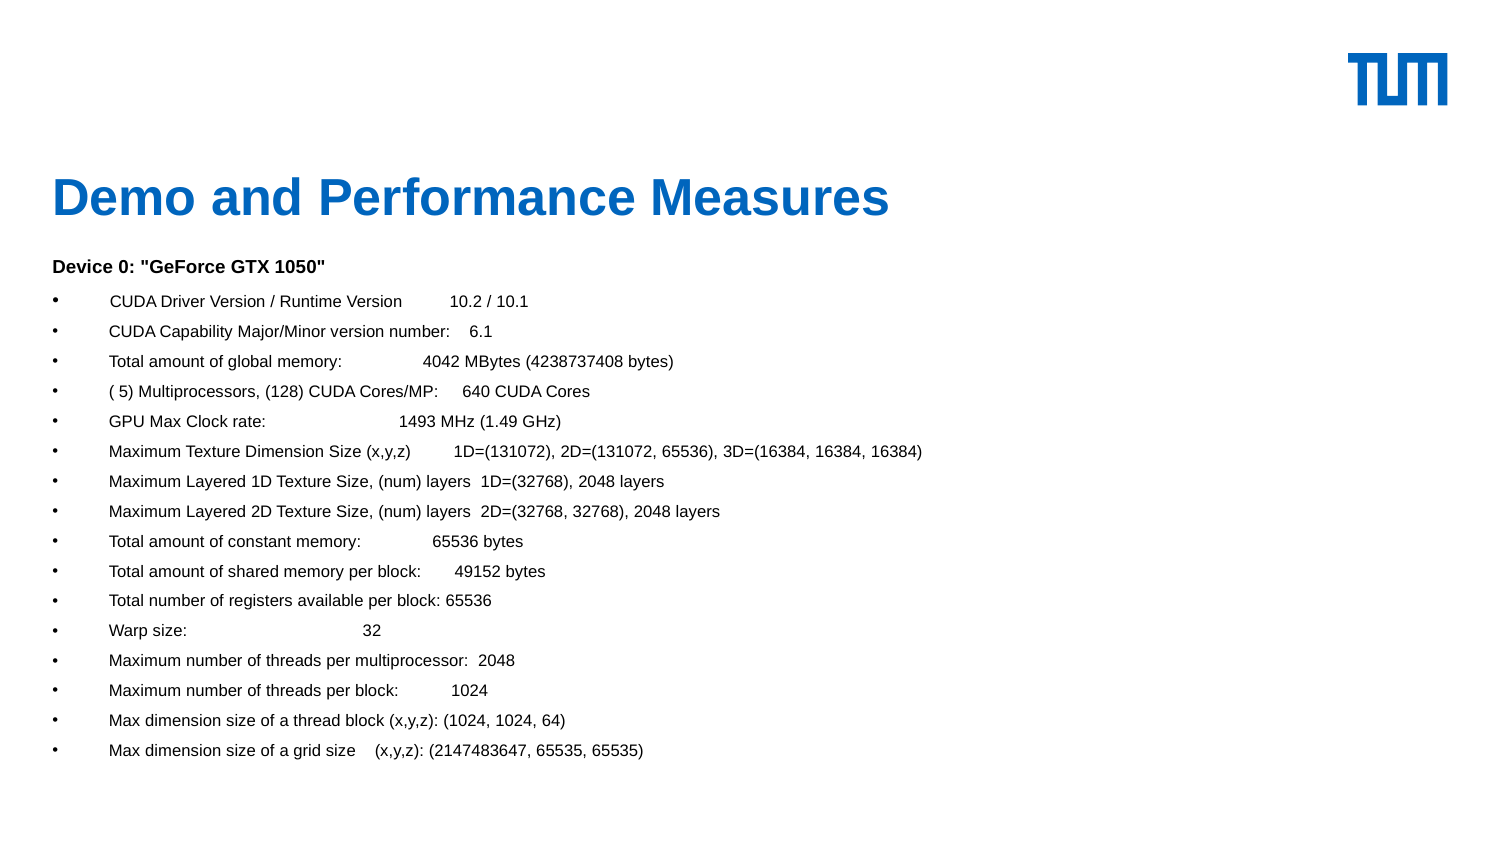

# Demo and Performance Measures
Device 0: "GeForce GTX 1050"
 CUDA Driver Version / Runtime Version 10.2 / 10.1
 CUDA Capability Major/Minor version number: 6.1
 Total amount of global memory: 4042 MBytes (4238737408 bytes)
 ( 5) Multiprocessors, (128) CUDA Cores/MP: 640 CUDA Cores
 GPU Max Clock rate: 1493 MHz (1.49 GHz)
 Maximum Texture Dimension Size (x,y,z) 1D=(131072), 2D=(131072, 65536), 3D=(16384, 16384, 16384)
 Maximum Layered 1D Texture Size, (num) layers 1D=(32768), 2048 layers
 Maximum Layered 2D Texture Size, (num) layers 2D=(32768, 32768), 2048 layers
 Total amount of constant memory: 65536 bytes
 Total amount of shared memory per block: 49152 bytes
 Total number of registers available per block: 65536
 Warp size: 32
 Maximum number of threads per multiprocessor: 2048
 Maximum number of threads per block: 1024
 Max dimension size of a thread block (x,y,z): (1024, 1024, 64)
 Max dimension size of a grid size (x,y,z): (2147483647, 65535, 65535)